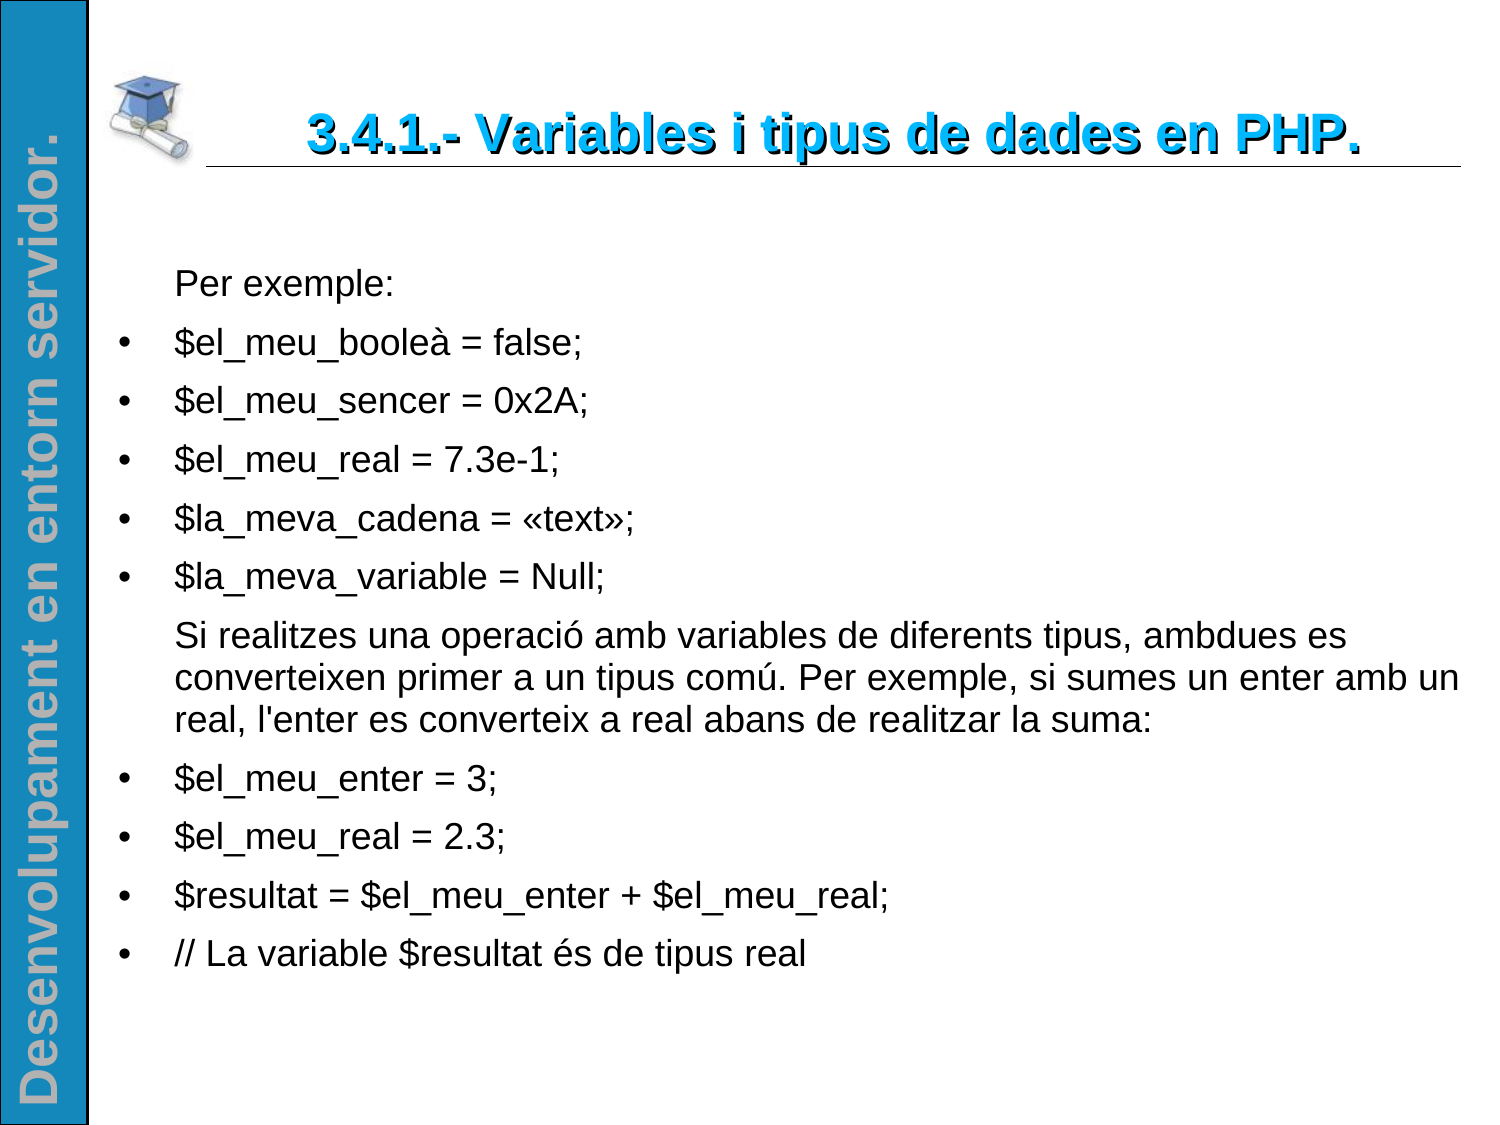

# 3.4.1.- Variables i tipus de dades en PHP.
Per exemple:
$el_meu_booleà = false;
$el_meu_sencer = 0x2A;
$el_meu_real = 7.3e-1;
$la_meva_cadena = «text»;
$la_meva_variable = Null;
Si realitzes una operació amb variables de diferents tipus, ambdues es converteixen primer a un tipus comú. Per exemple, si sumes un enter amb un real, l'enter es converteix a real abans de realitzar la suma:
$el_meu_enter = 3;
$el_meu_real = 2.3;
$resultat = $el_meu_enter + $el_meu_real;
// La variable $resultat és de tipus real